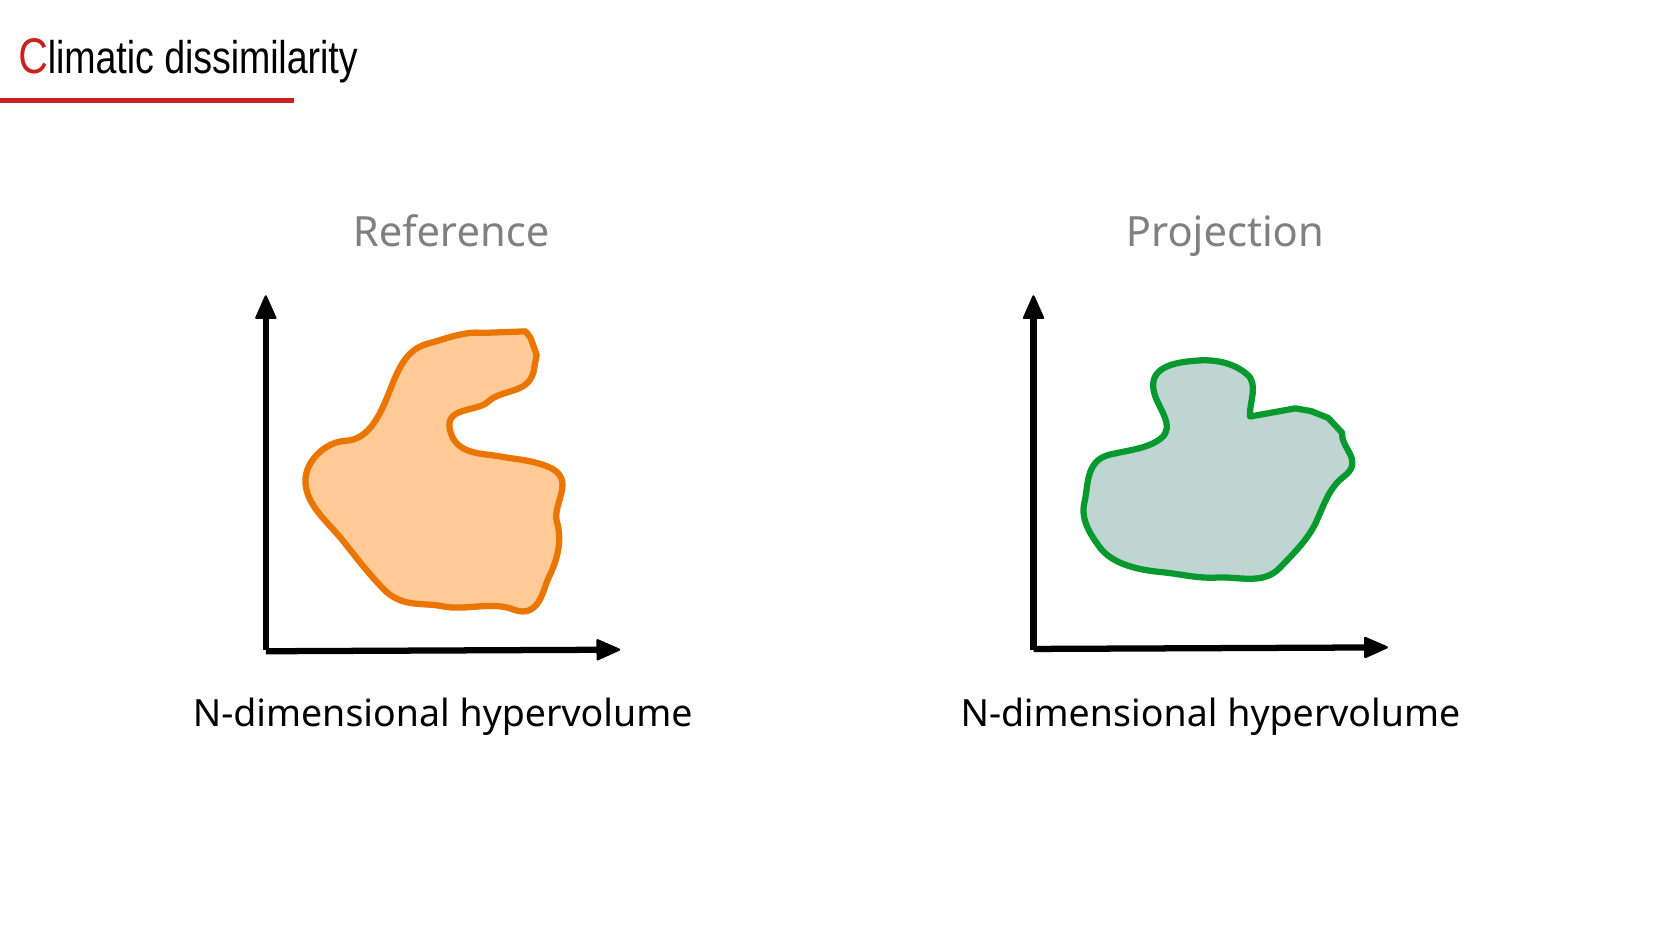

Climatic dissimilarity
Reference
Projection
N-dimensional hypervolume
N-dimensional hypervolume